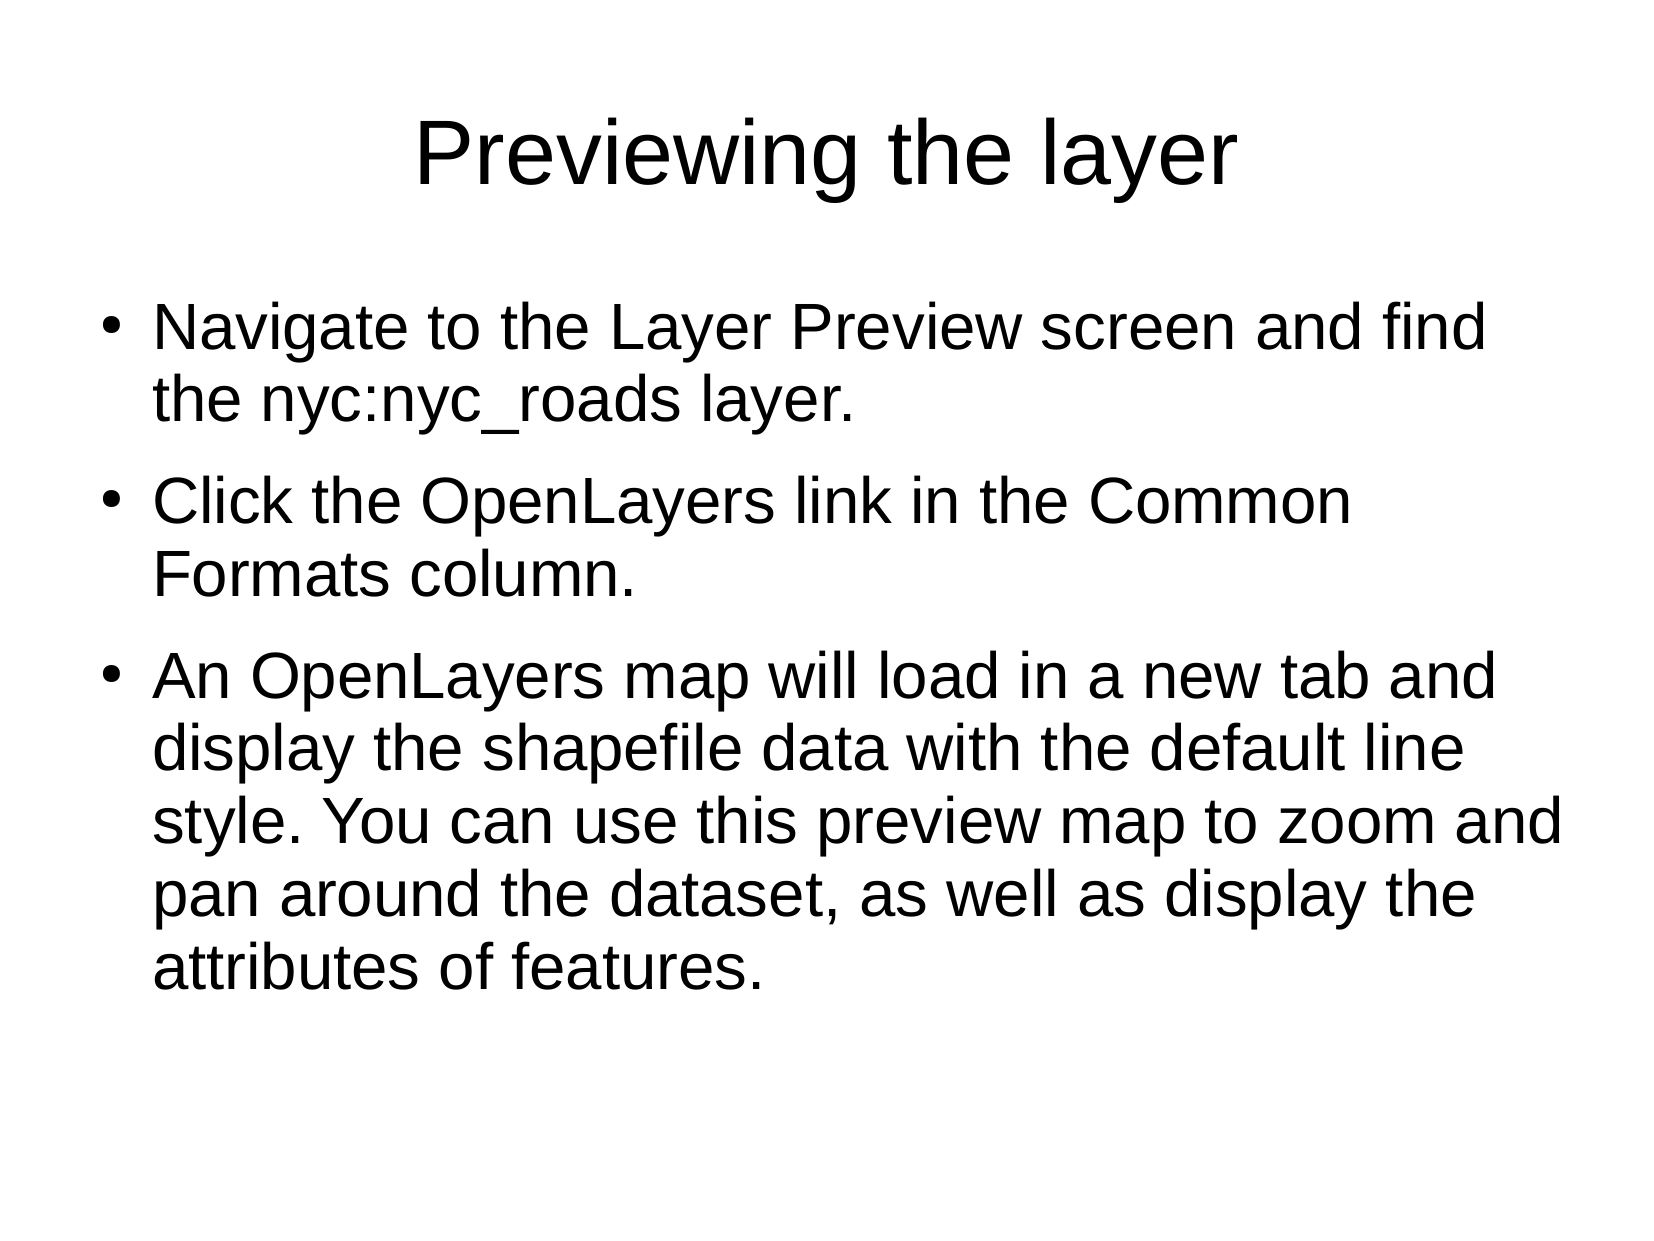

# Previewing the layer
Navigate to the Layer Preview screen and find the nyc:nyc_roads layer.
Click the OpenLayers link in the Common Formats column.
An OpenLayers map will load in a new tab and display the shapefile data with the default line style. You can use this preview map to zoom and pan around the dataset, as well as display the attributes of features.